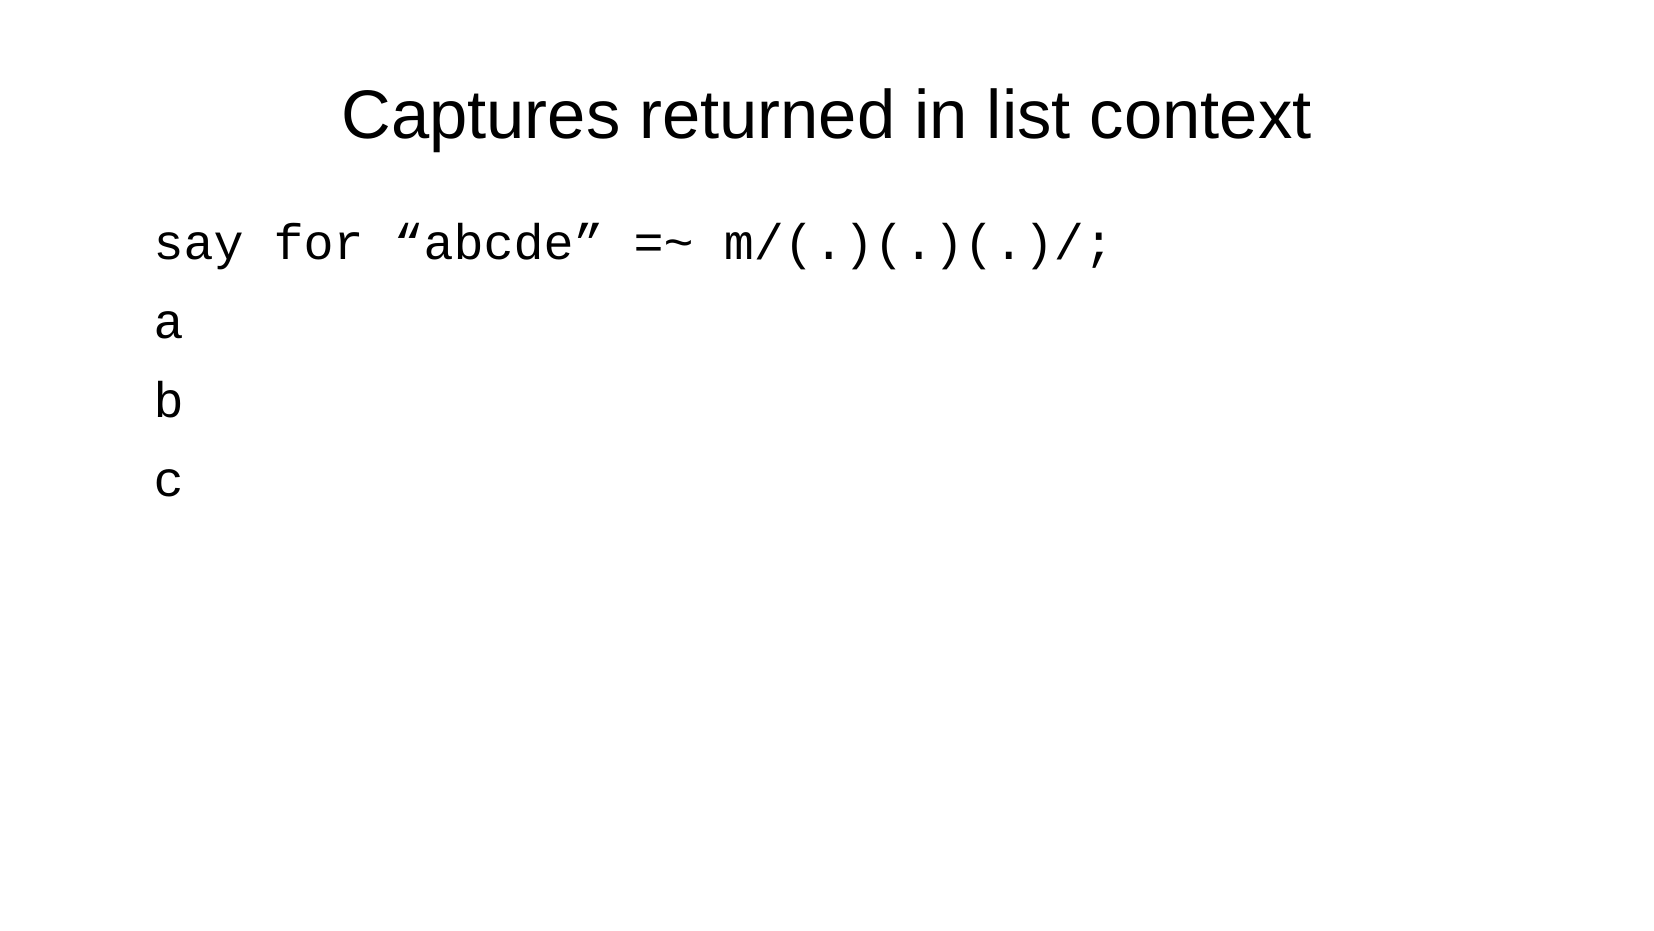

# Captures returned in list context
say for “abcde” =~ m/(.)(.)(.)/;
a
b
c